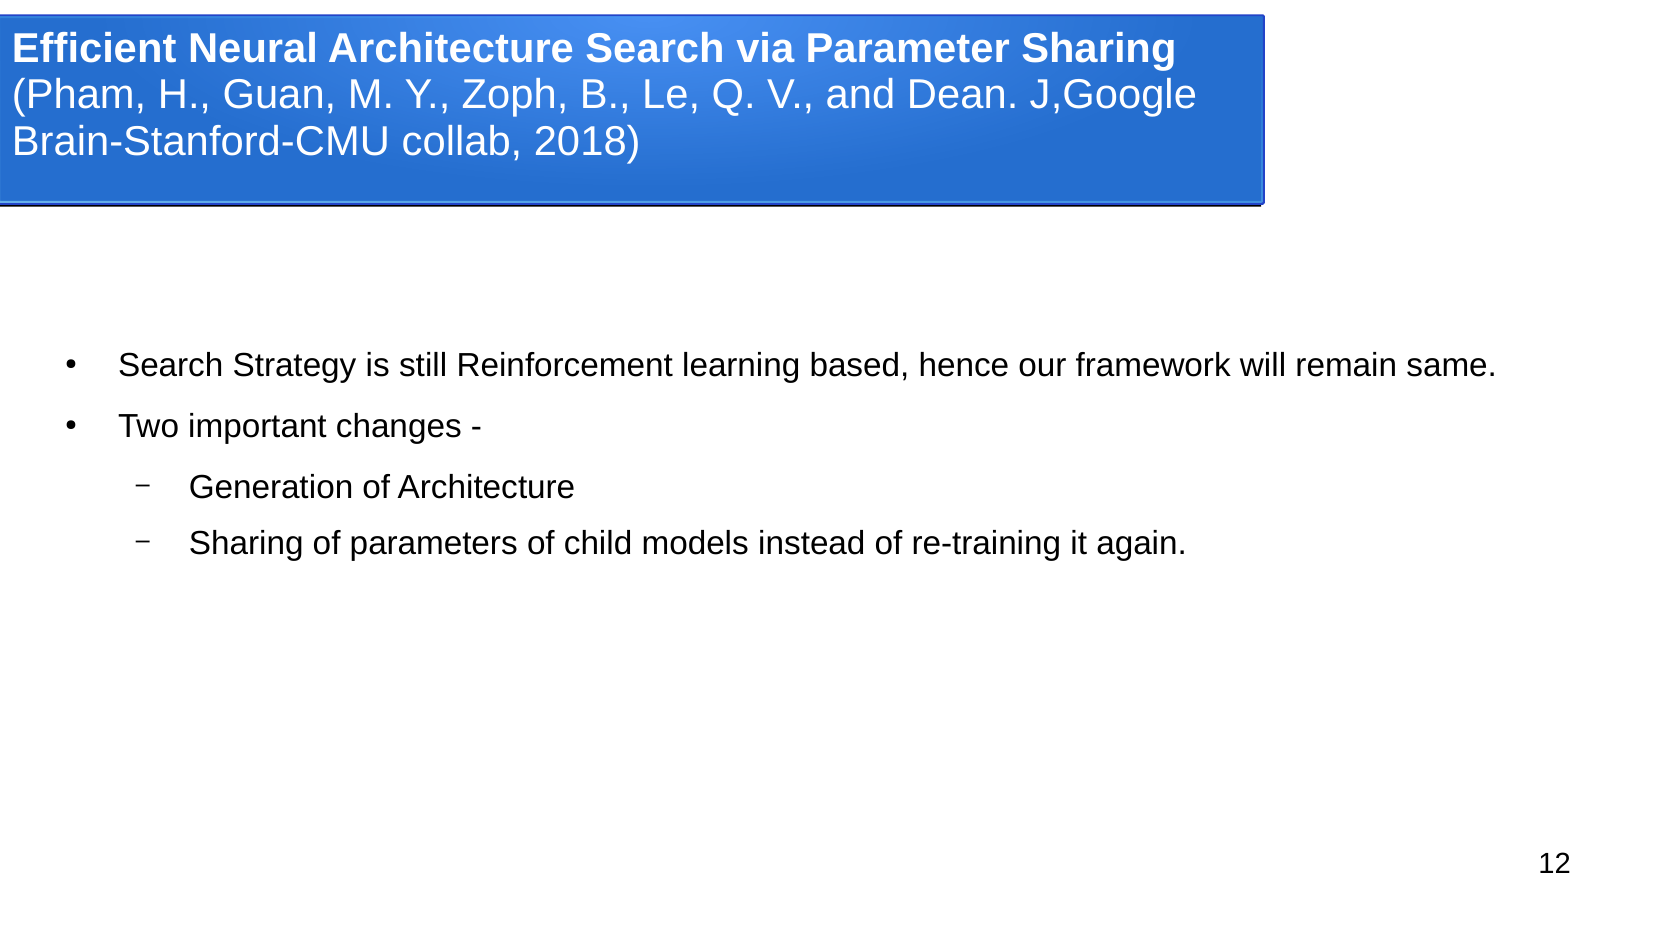

# Efficient Neural Architecture Search via Parameter Sharing (Pham, H., Guan, M. Y., Zoph, B., Le, Q. V., and Dean. J,Google Brain-Stanford-CMU collab, 2018)
Search Strategy is still Reinforcement learning based, hence our framework will remain same.
Two important changes -
Generation of Architecture
Sharing of parameters of child models instead of re-training it again.
12